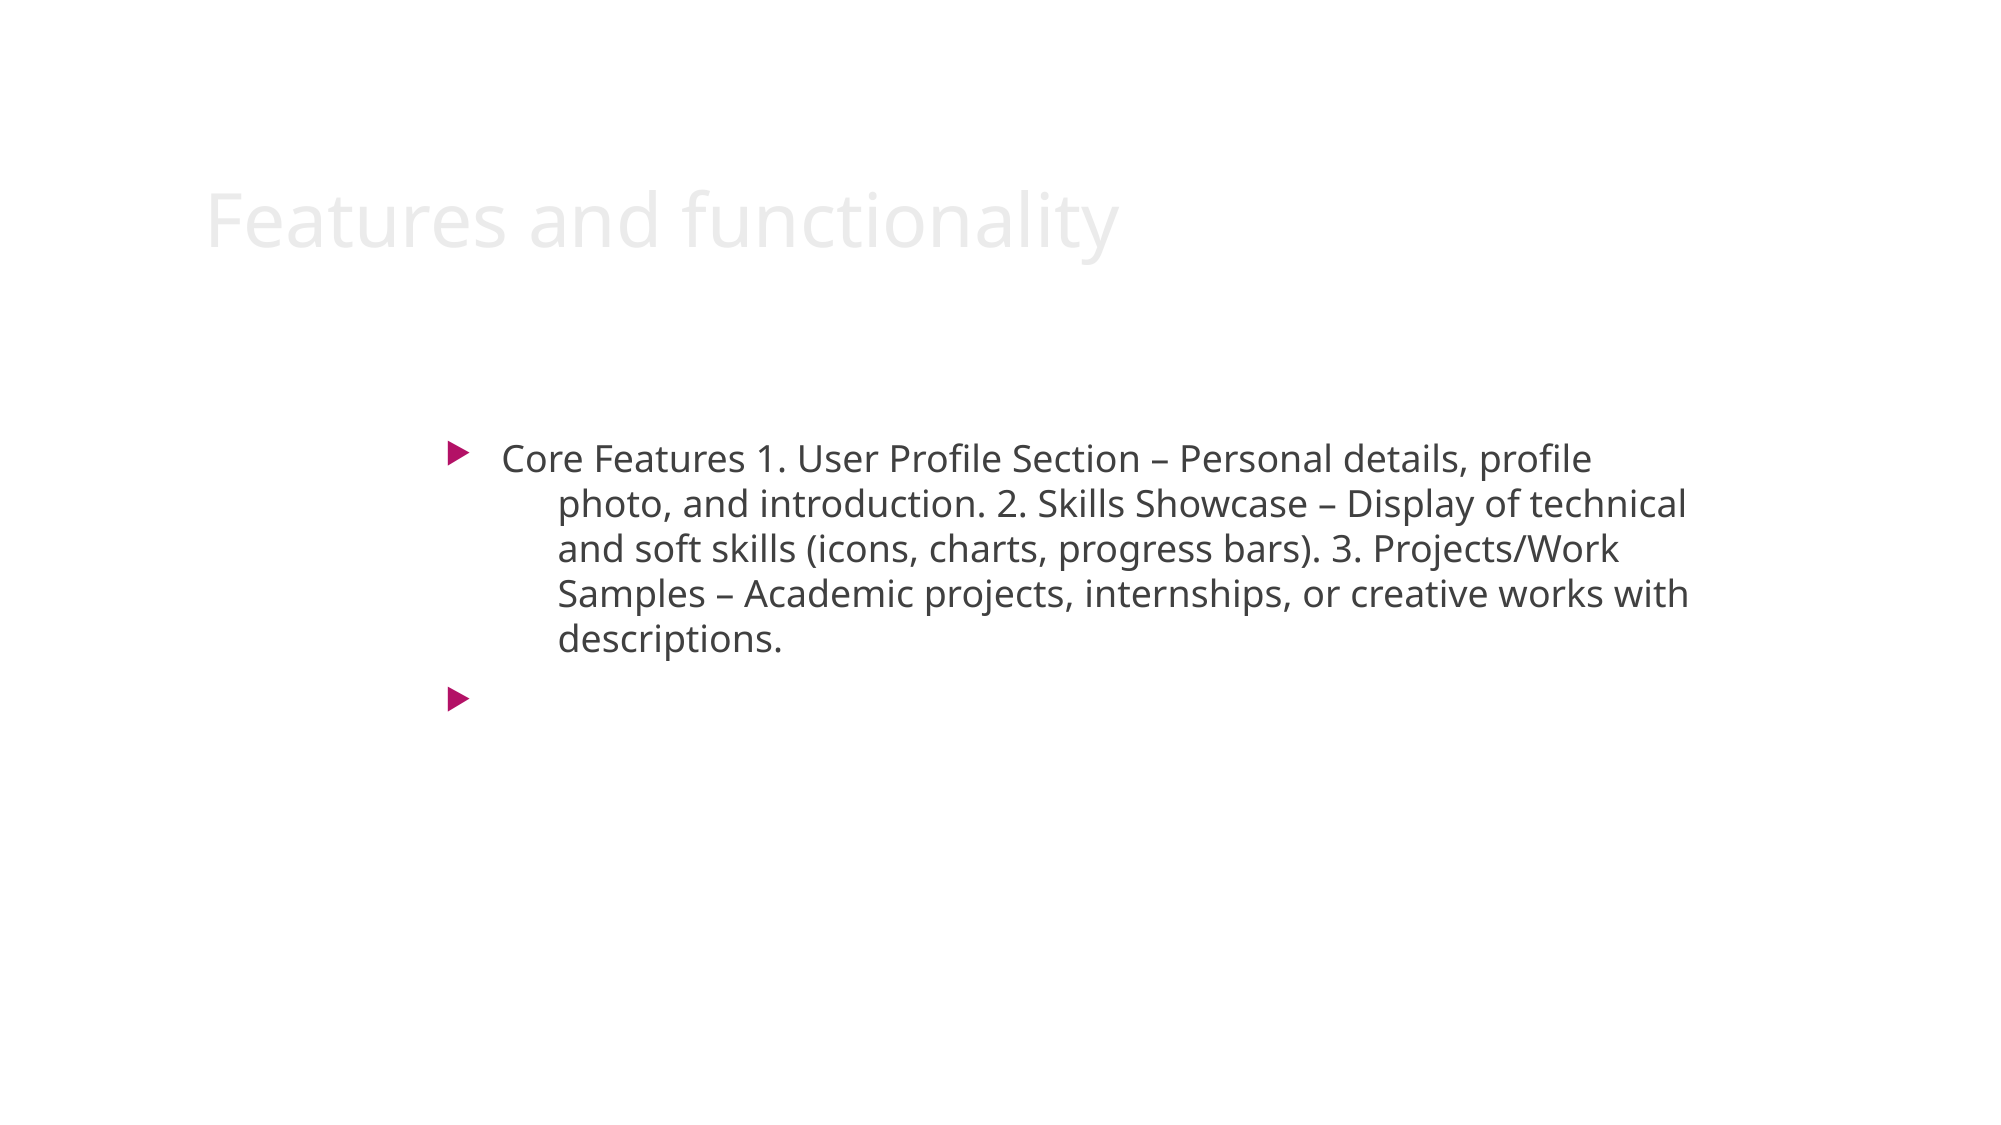

# Features and functionality
Core Features 1. User Profile Section – Personal details, profile photo, and introduction. 2. Skills Showcase – Display of technical and soft skills (icons, charts, progress bars). 3. Projects/Work Samples – Academic projects, internships, or creative works with descriptions.